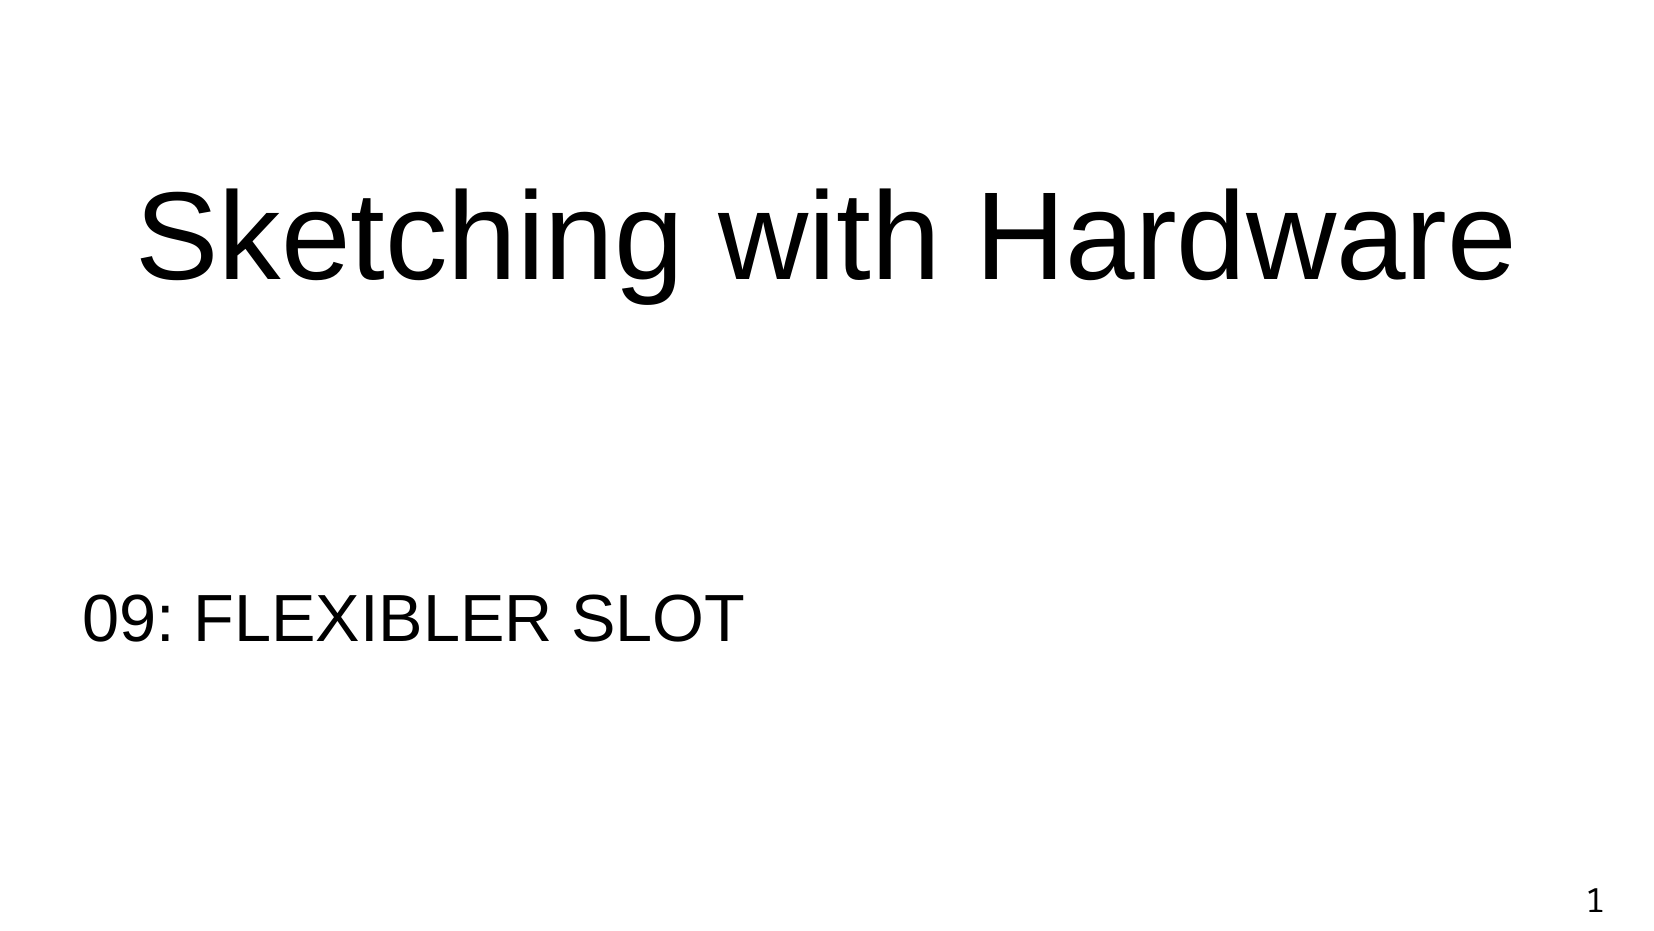

# Sketching with Hardware
09: FLEXIBLER SLOT